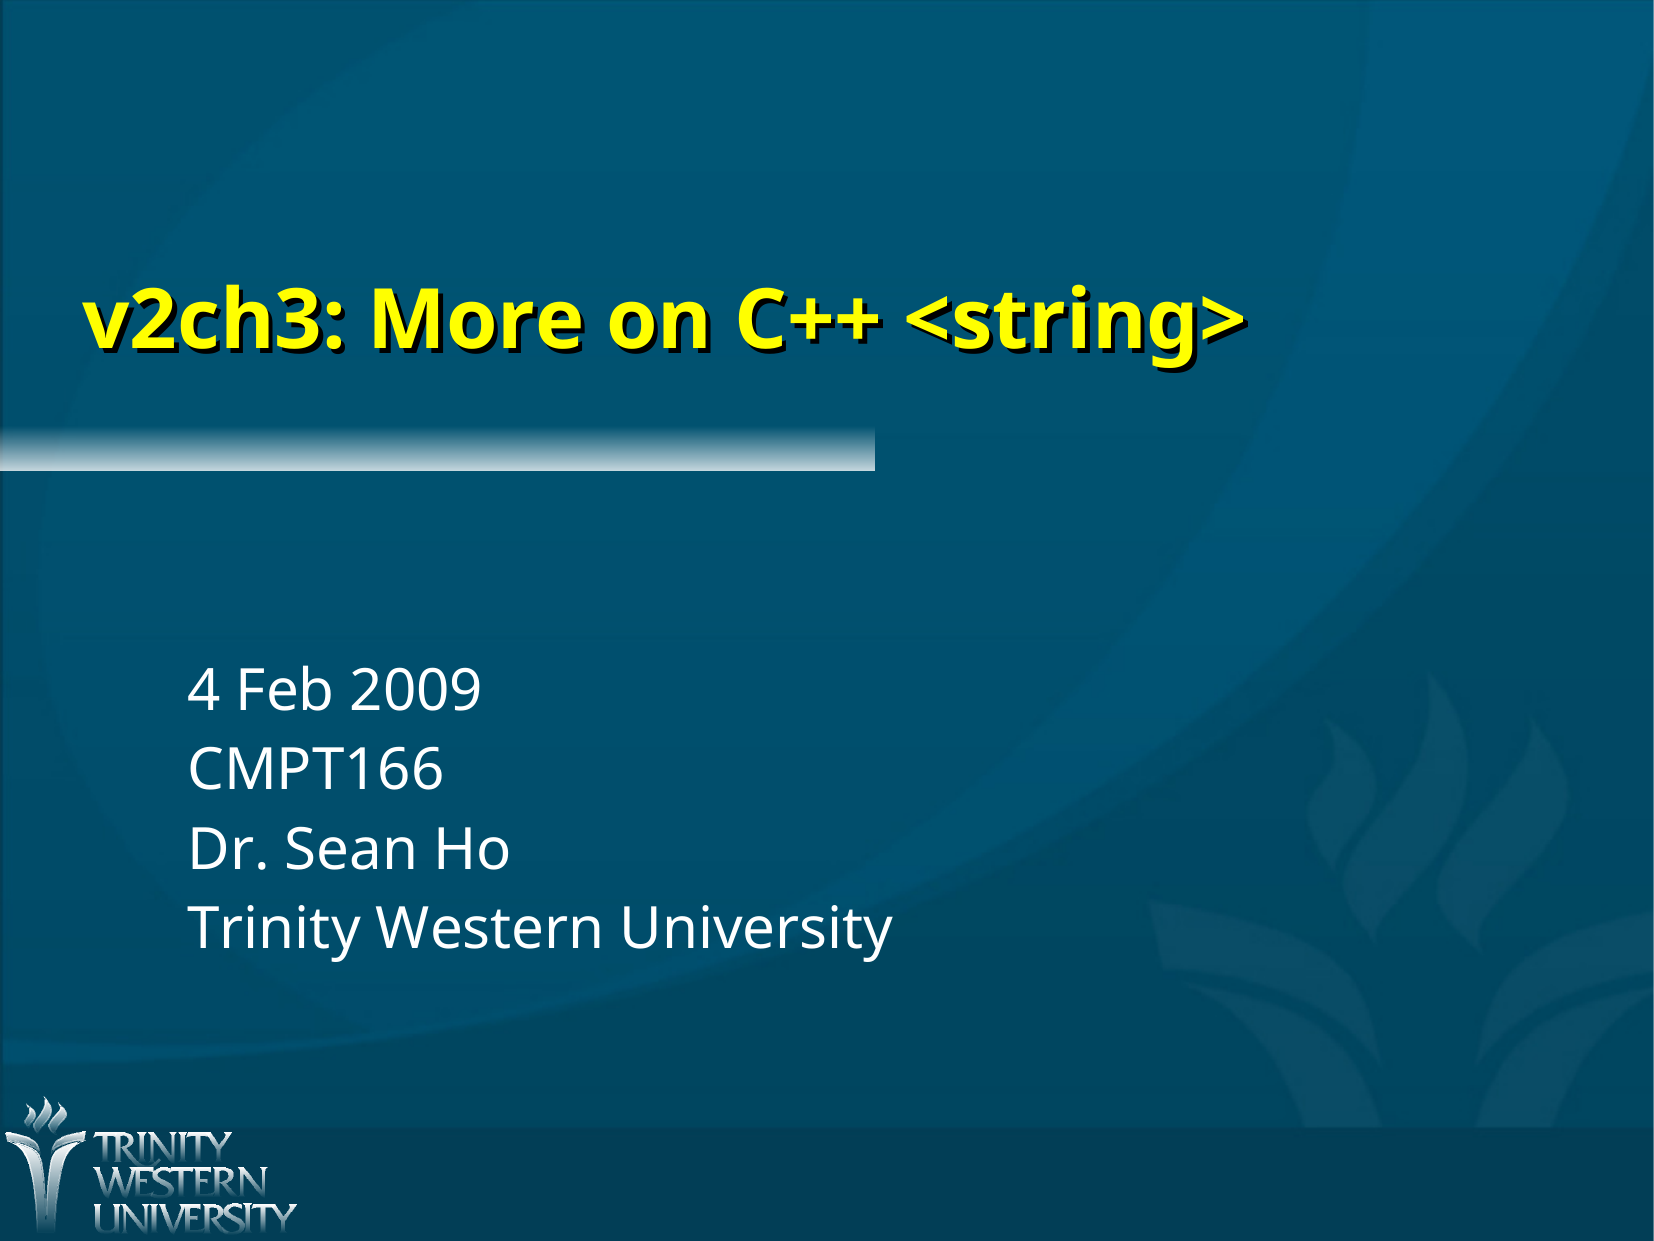

# v2ch3: More on C++ <string>
4 Feb 2009
CMPT166
Dr. Sean Ho
Trinity Western University